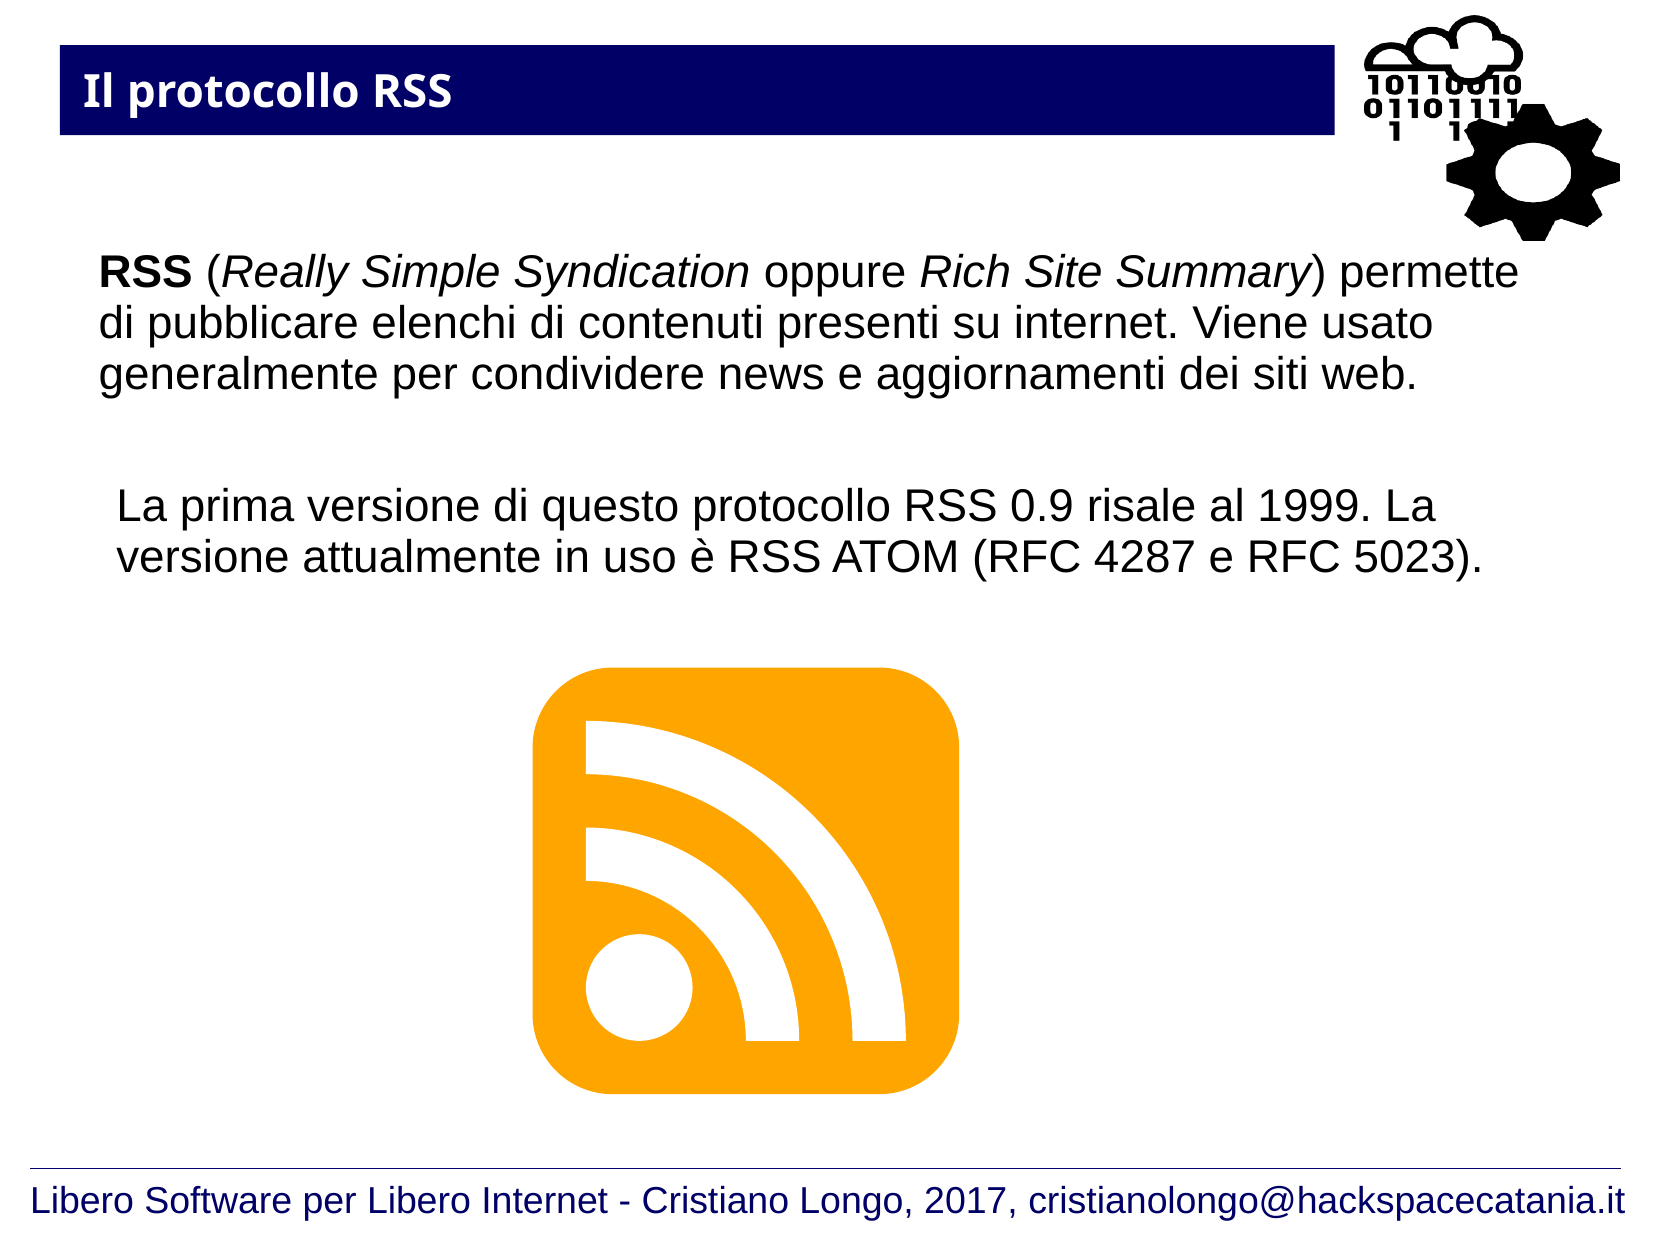

# Il protocollo RSS
RSS (Really Simple Syndication oppure Rich Site Summary) permette di pubblicare elenchi di contenuti presenti su internet. Viene usato generalmente per condividere news e aggiornamenti dei siti web.
La prima versione di questo protocollo RSS 0.9 risale al 1999. La versione attualmente in uso è RSS ATOM (RFC 4287 e RFC 5023).
Libero Software per Libero Internet - Cristiano Longo, 2017, cristianolongo@hackspacecatania.it